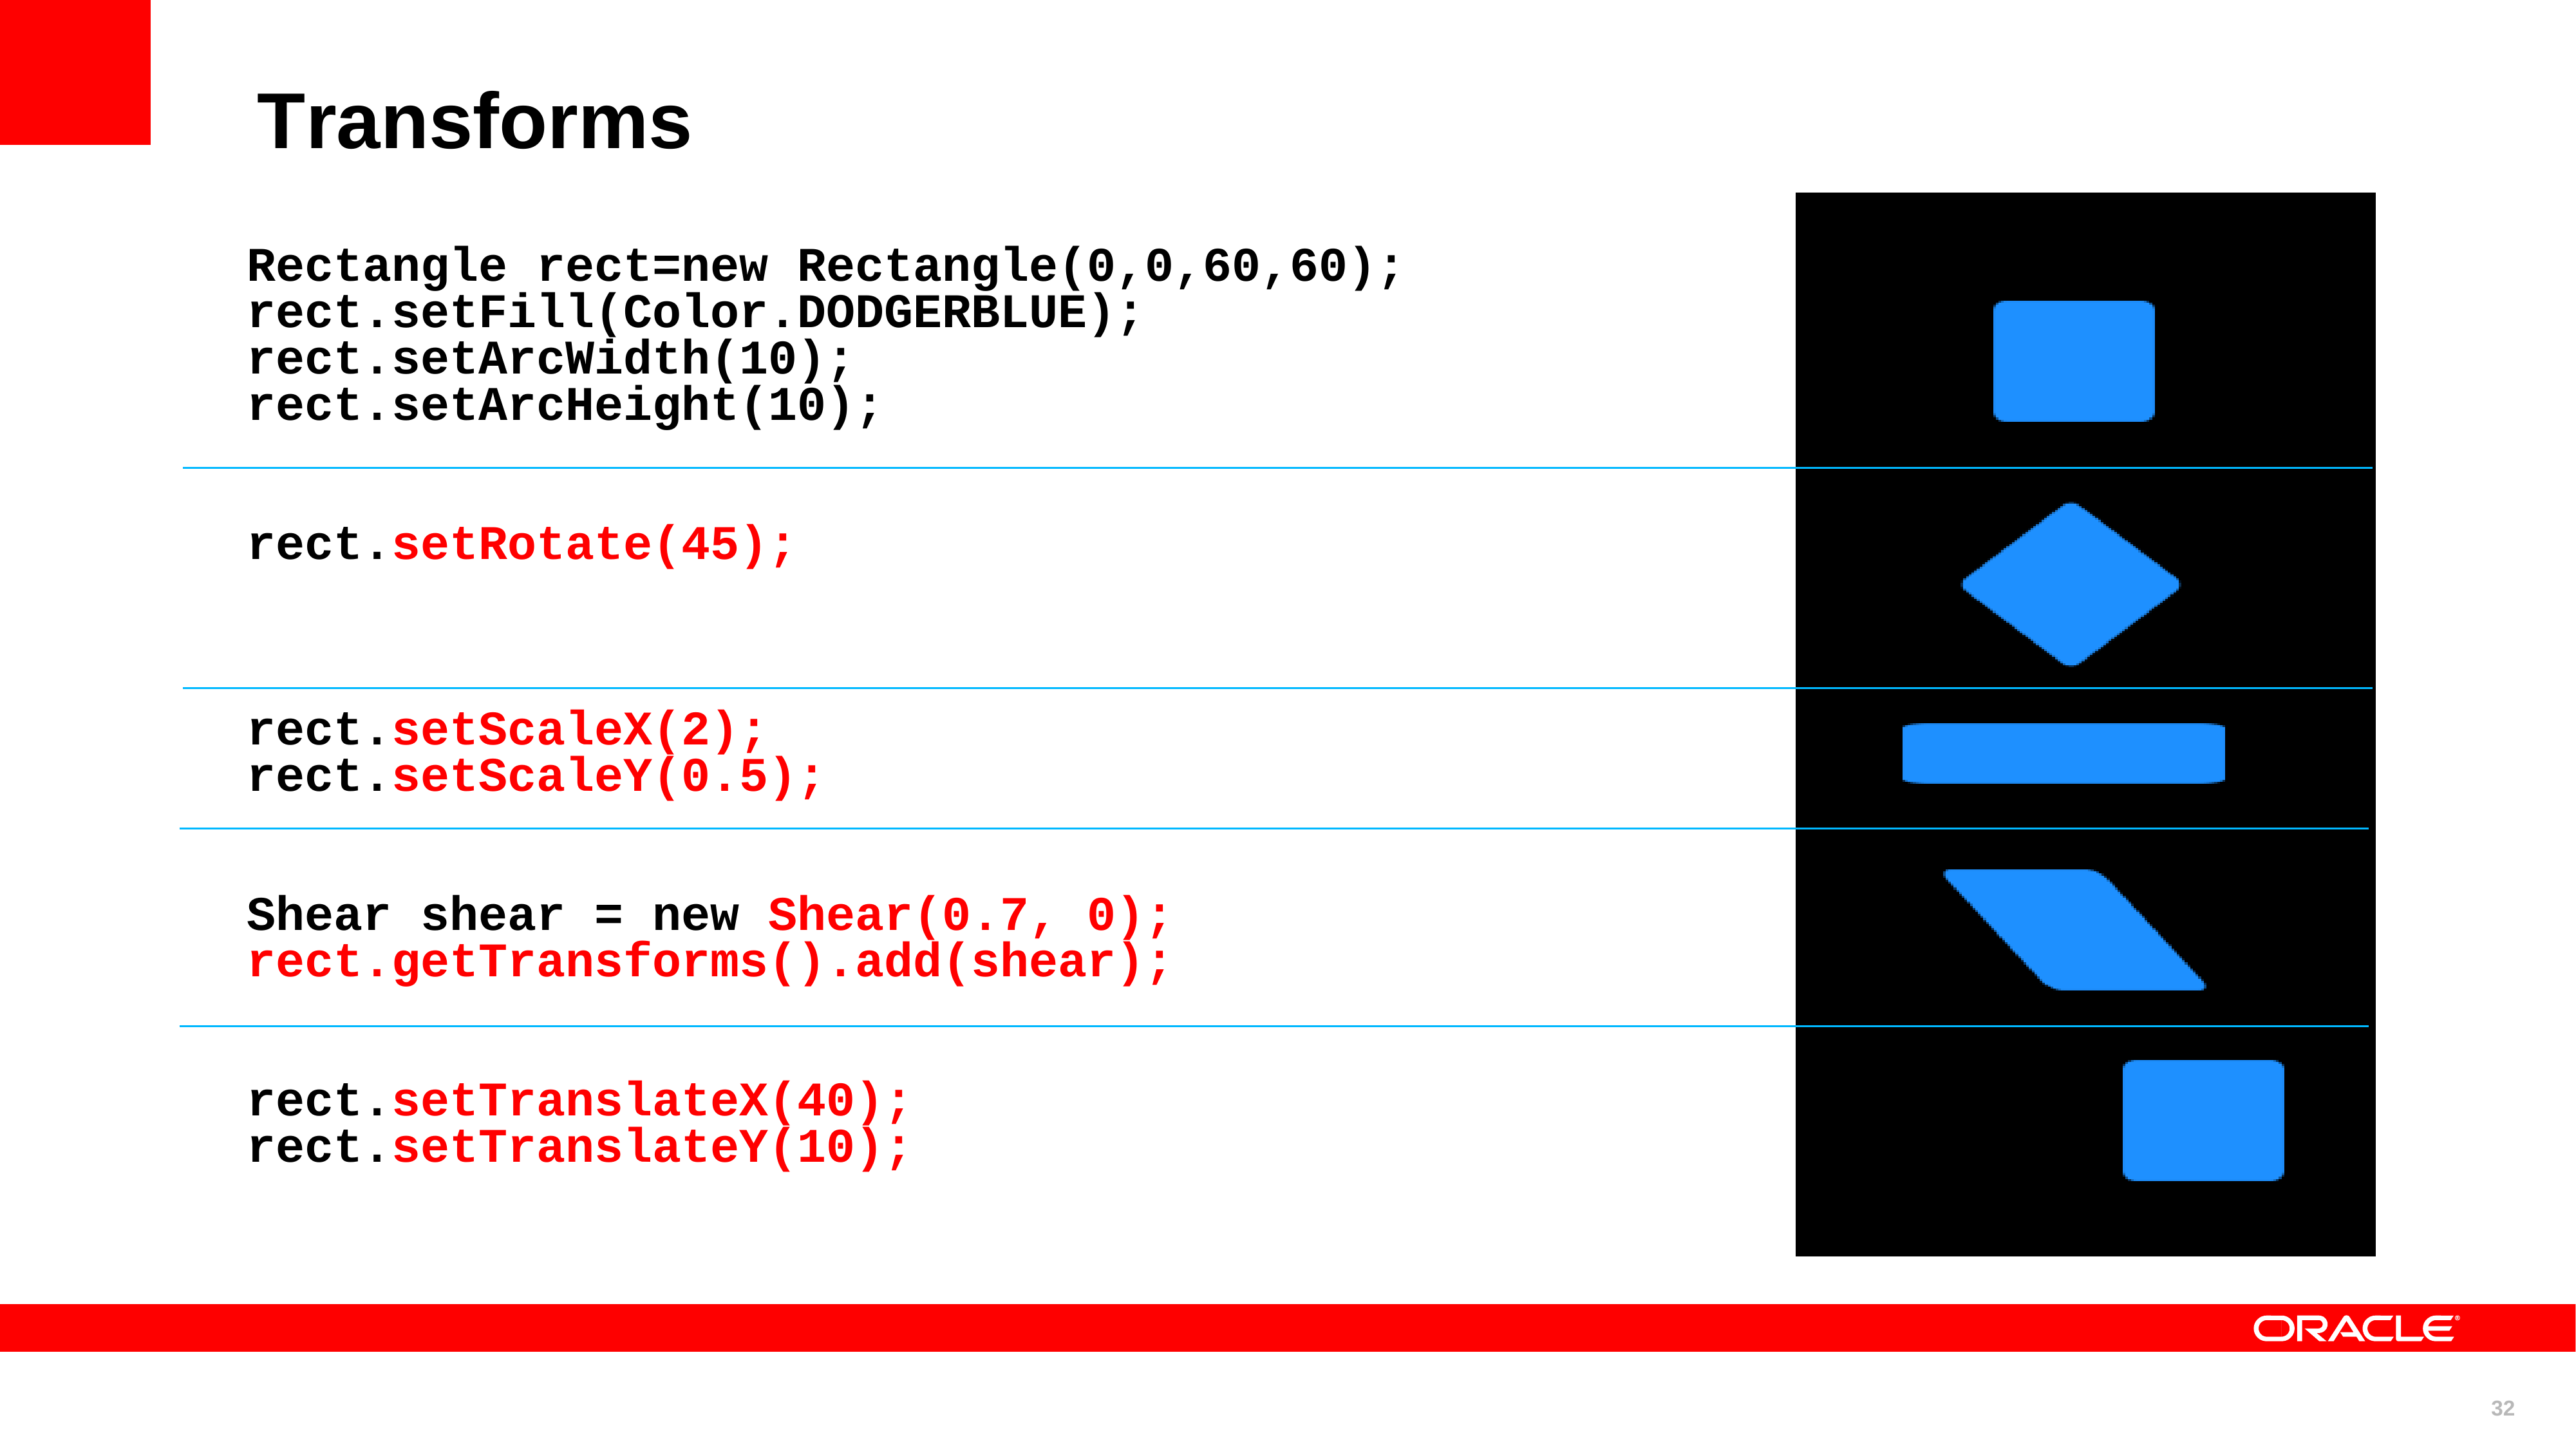

# Transforms
Rectangle rect=new Rectangle(0,0,60,60); rect.setFill(Color.DODGERBLUE); rect.setArcWidth(10);
rect.setArcHeight(10);
rect.setRotate(45);
rect.setScaleX(2);
rect.setScaleY(0.5);
Shear shear = new Shear(0.7, 0);
rect.getTransforms().add(shear);
rect.setTranslateX(40);
rect.setTranslateY(10);